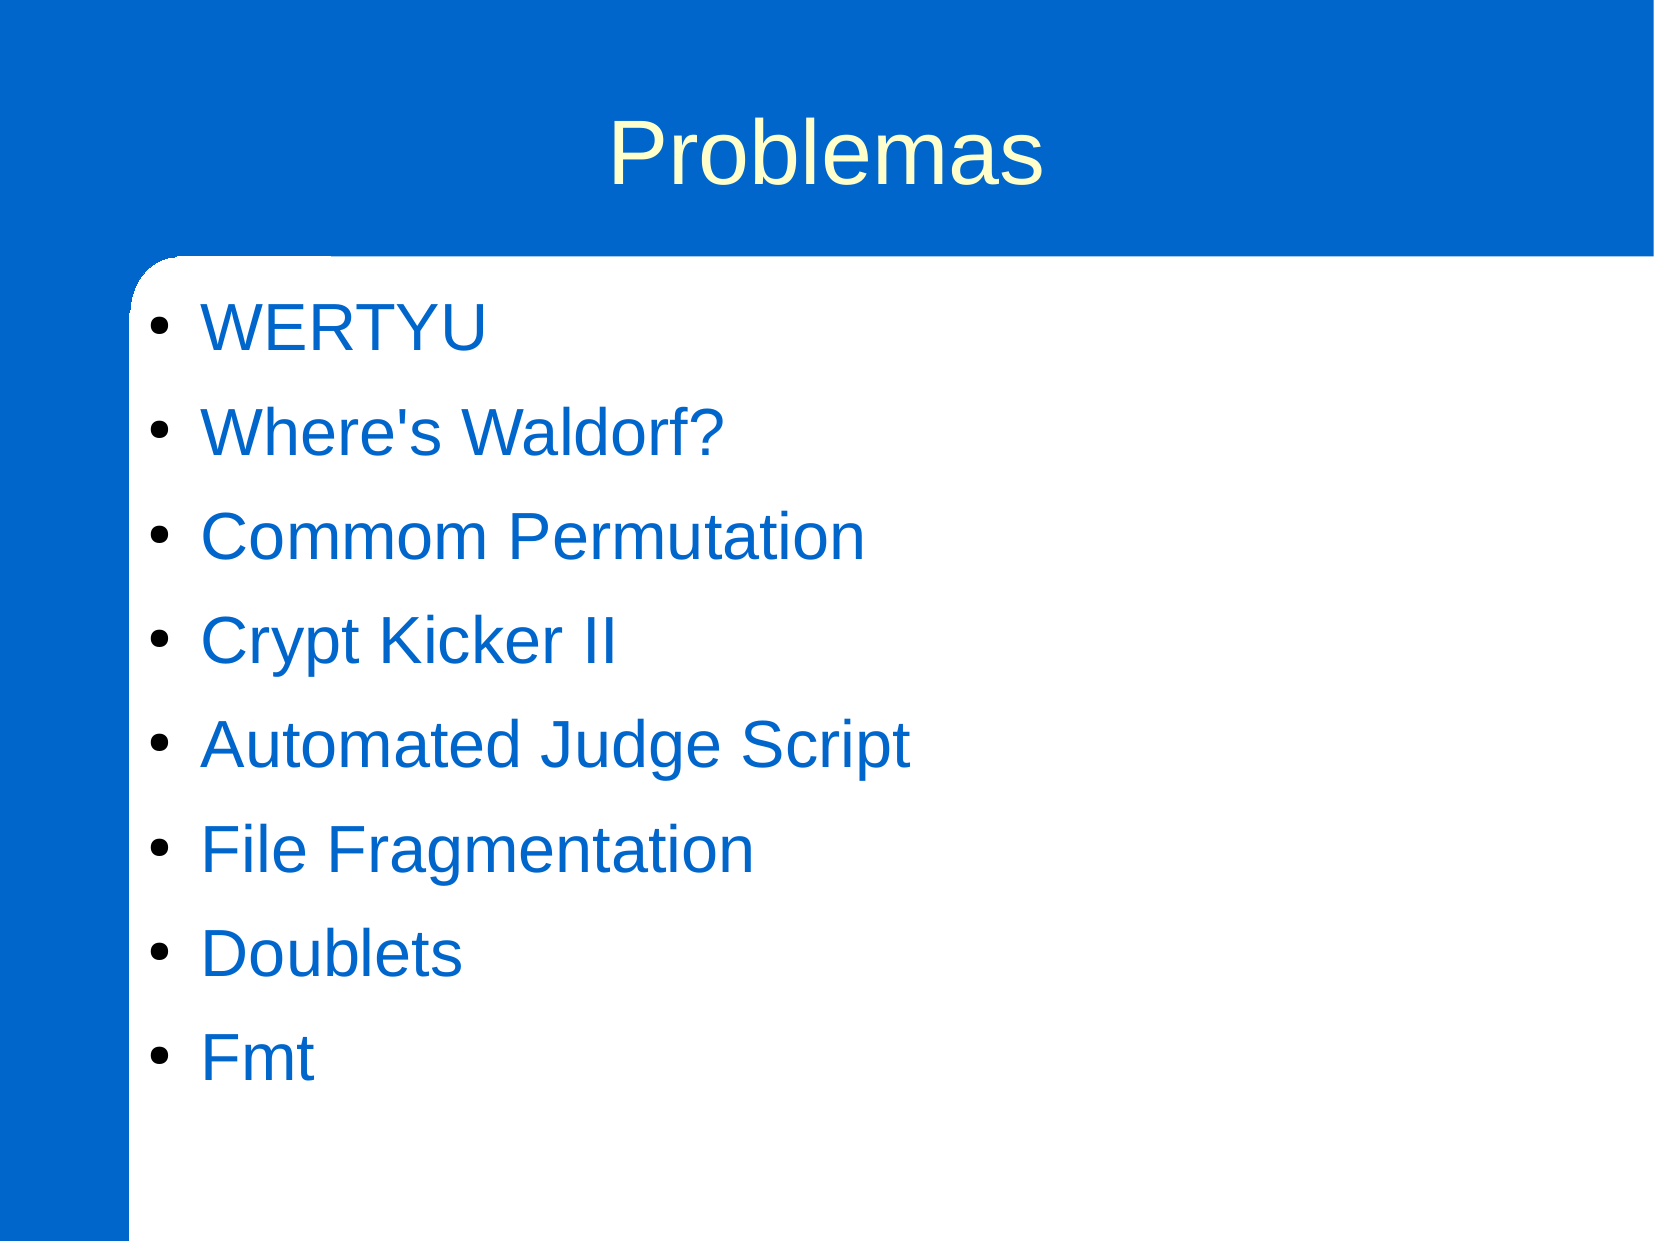

# Problemas
WERTYU
Where's Waldorf?
Commom Permutation
Crypt Kicker II
Automated Judge Script
File Fragmentation
Doublets
Fmt